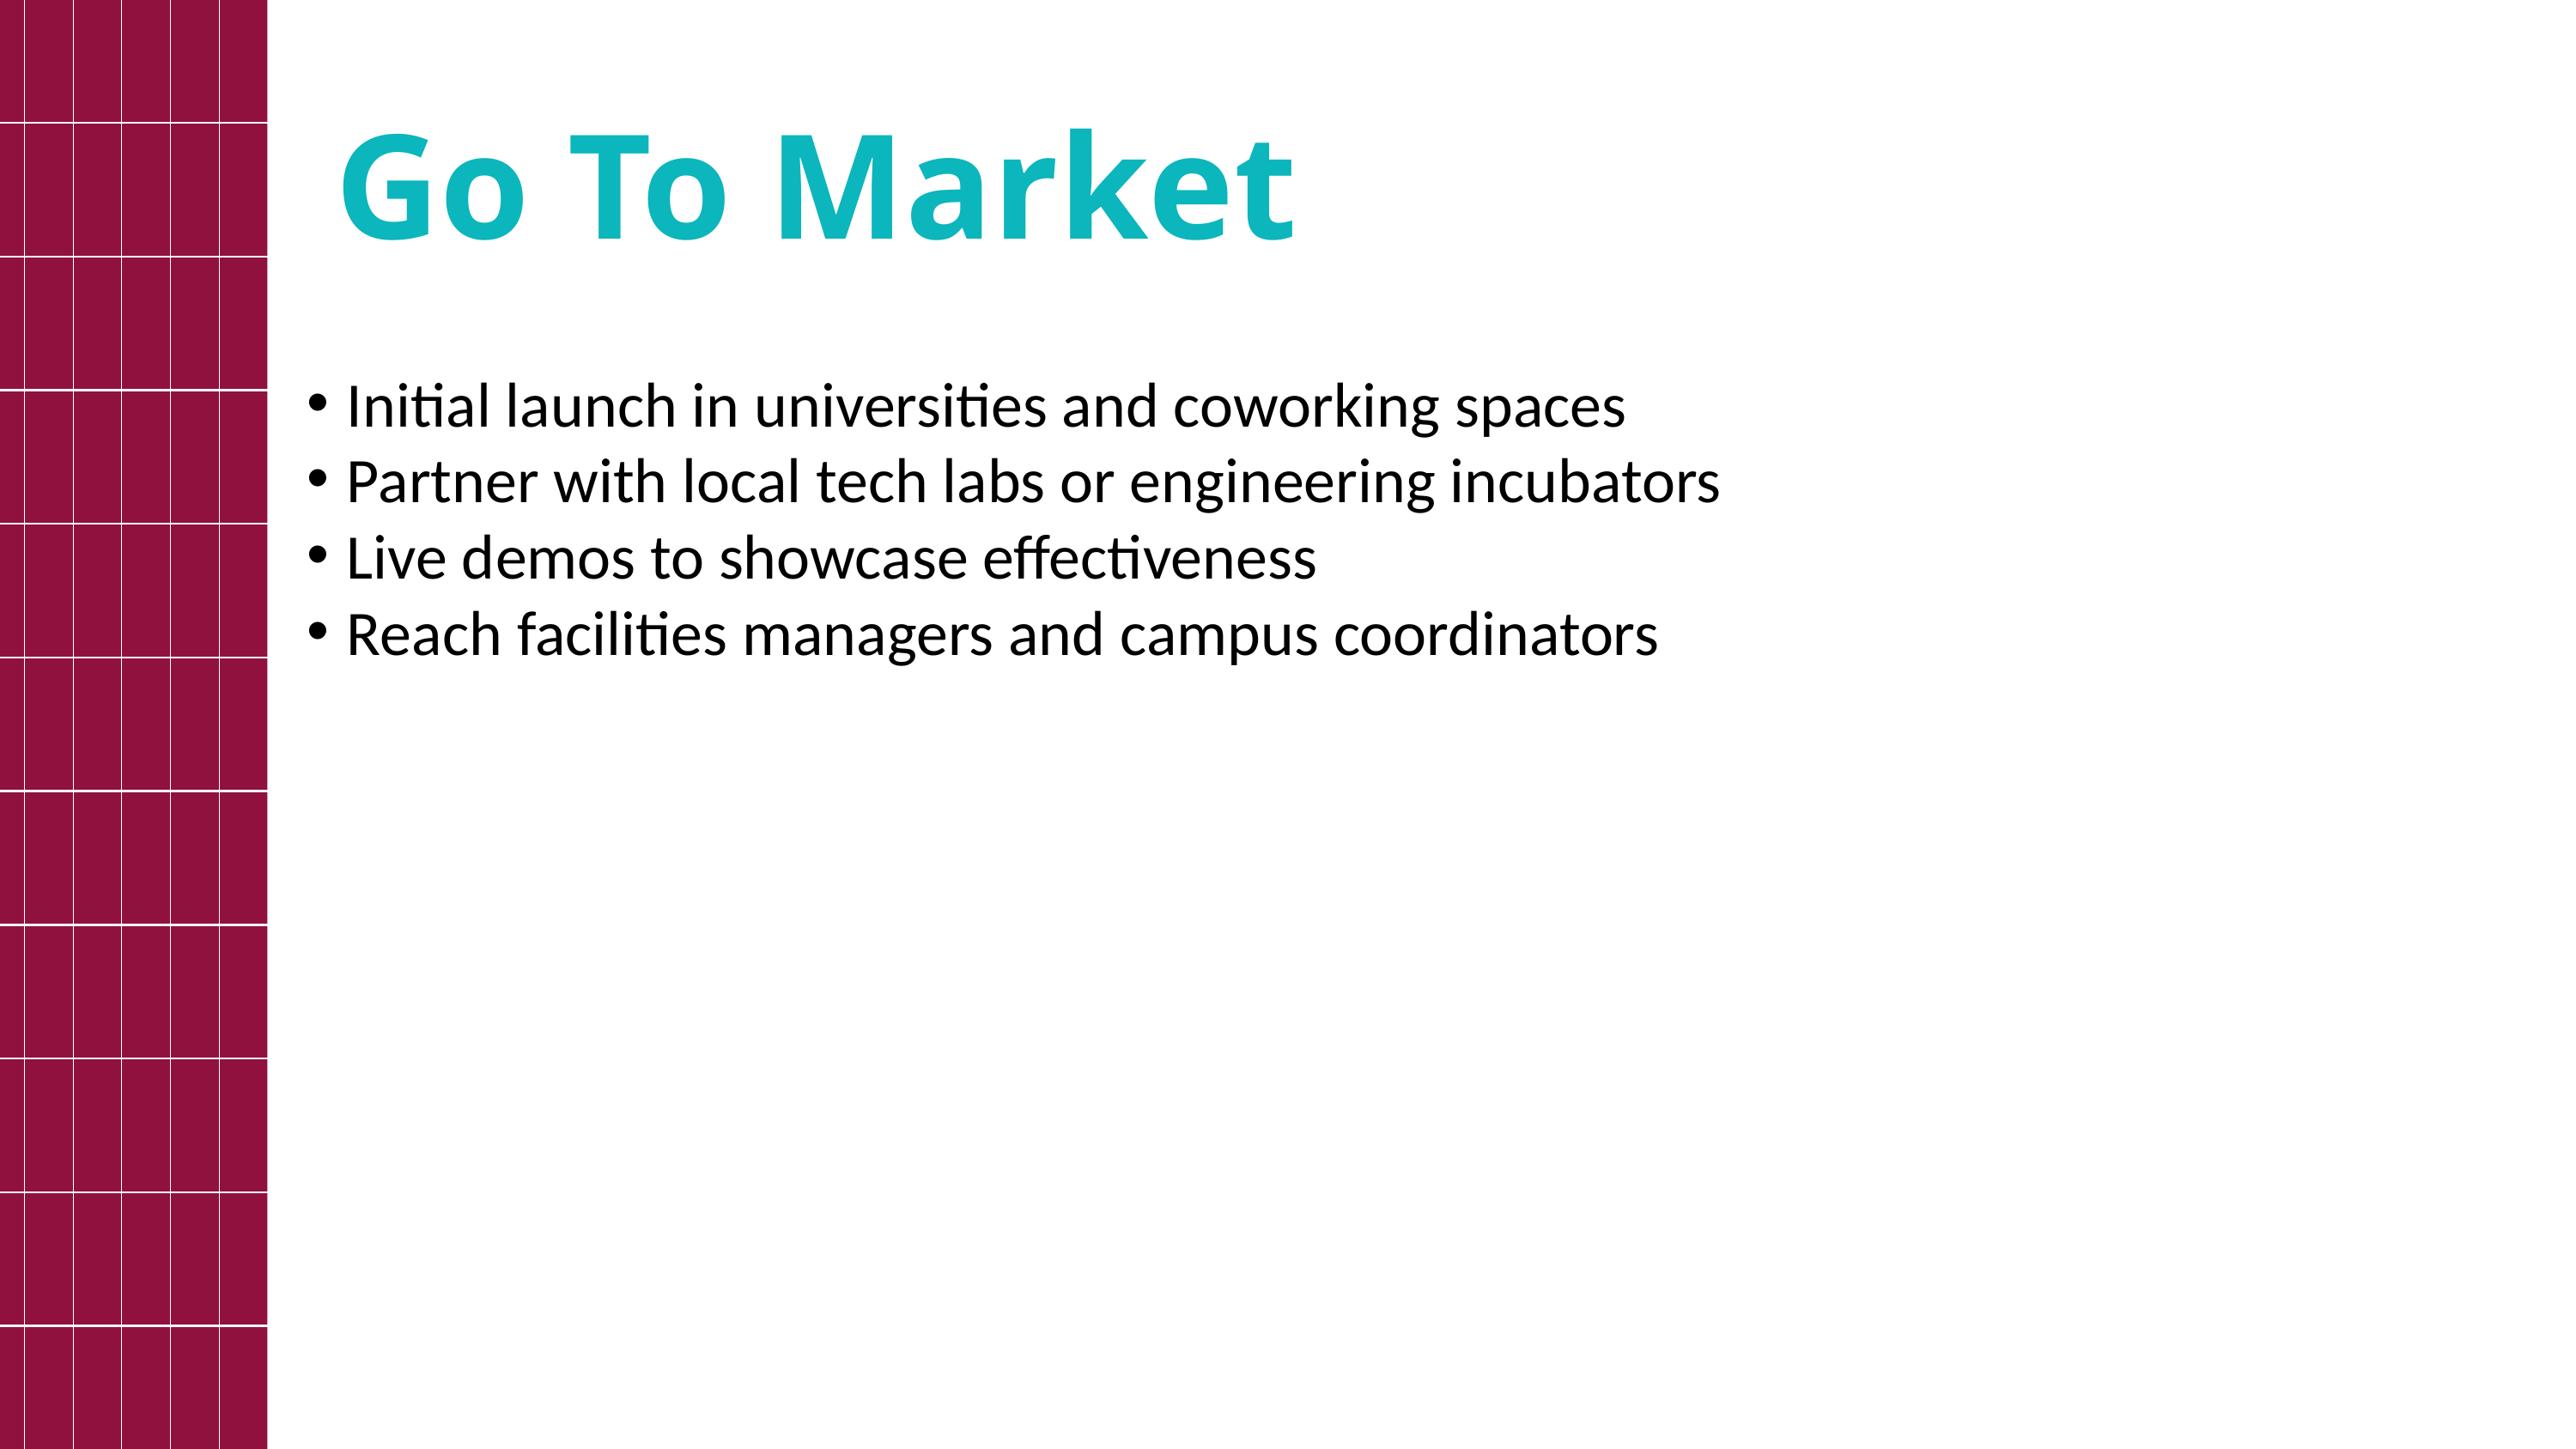

Go To Market
Initial launch in universities and coworking spaces
Partner with local tech labs or engineering incubators
Live demos to showcase effectiveness
Reach facilities managers and campus coordinators